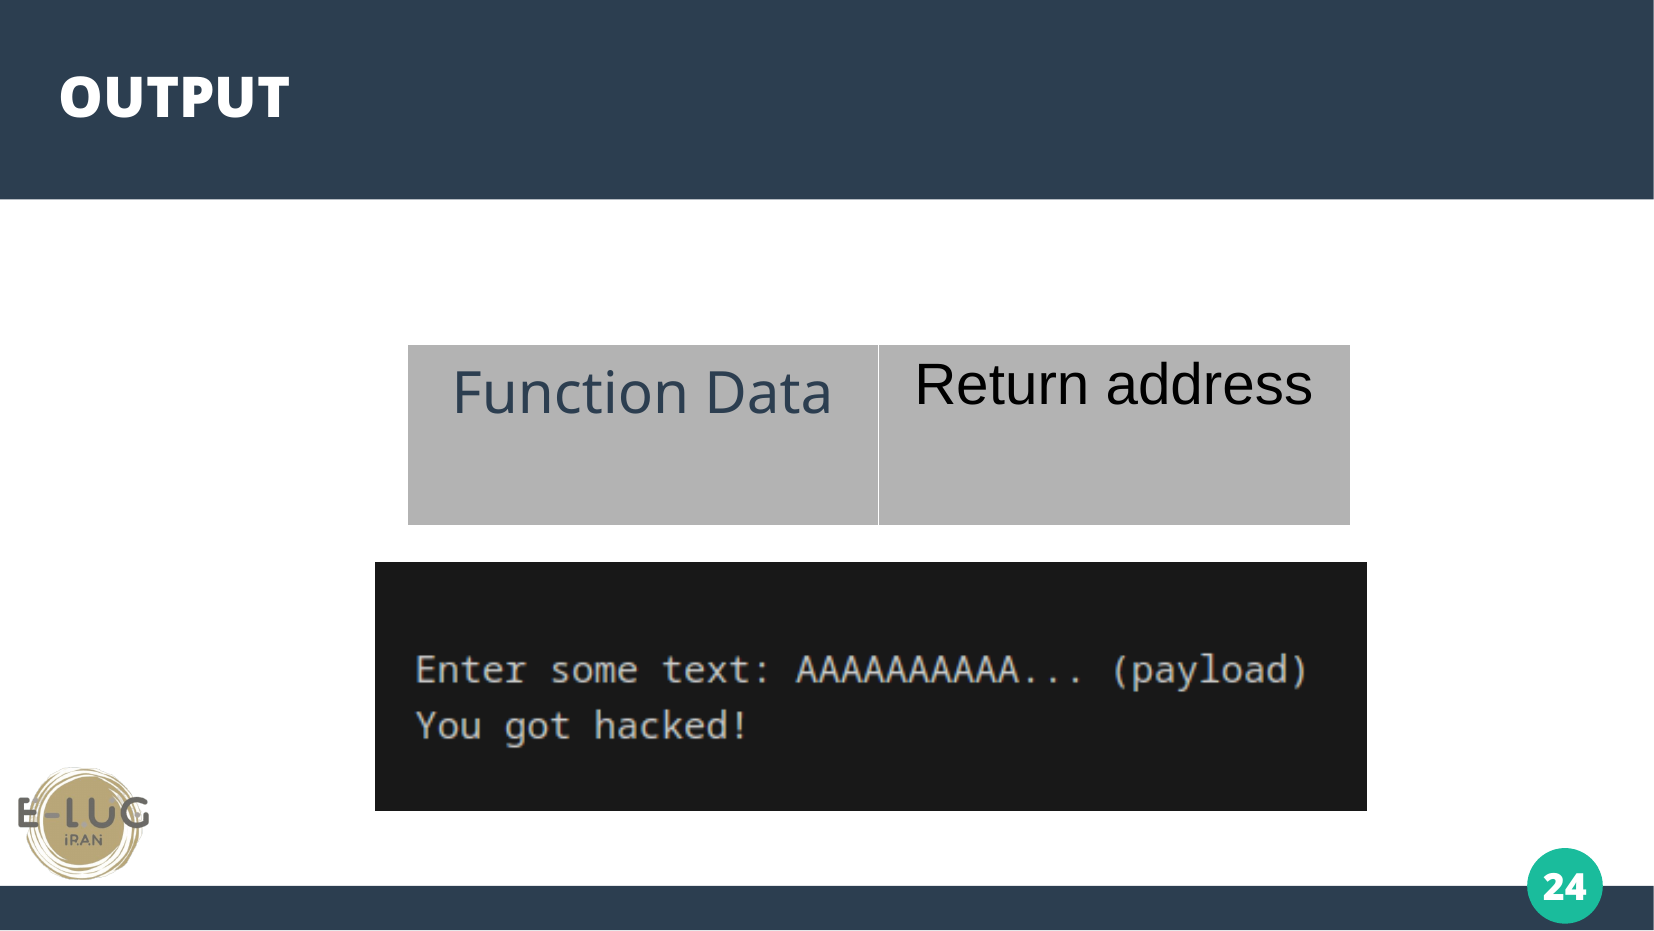

# OUTPUT
| Function Data | Return address |
| --- | --- |